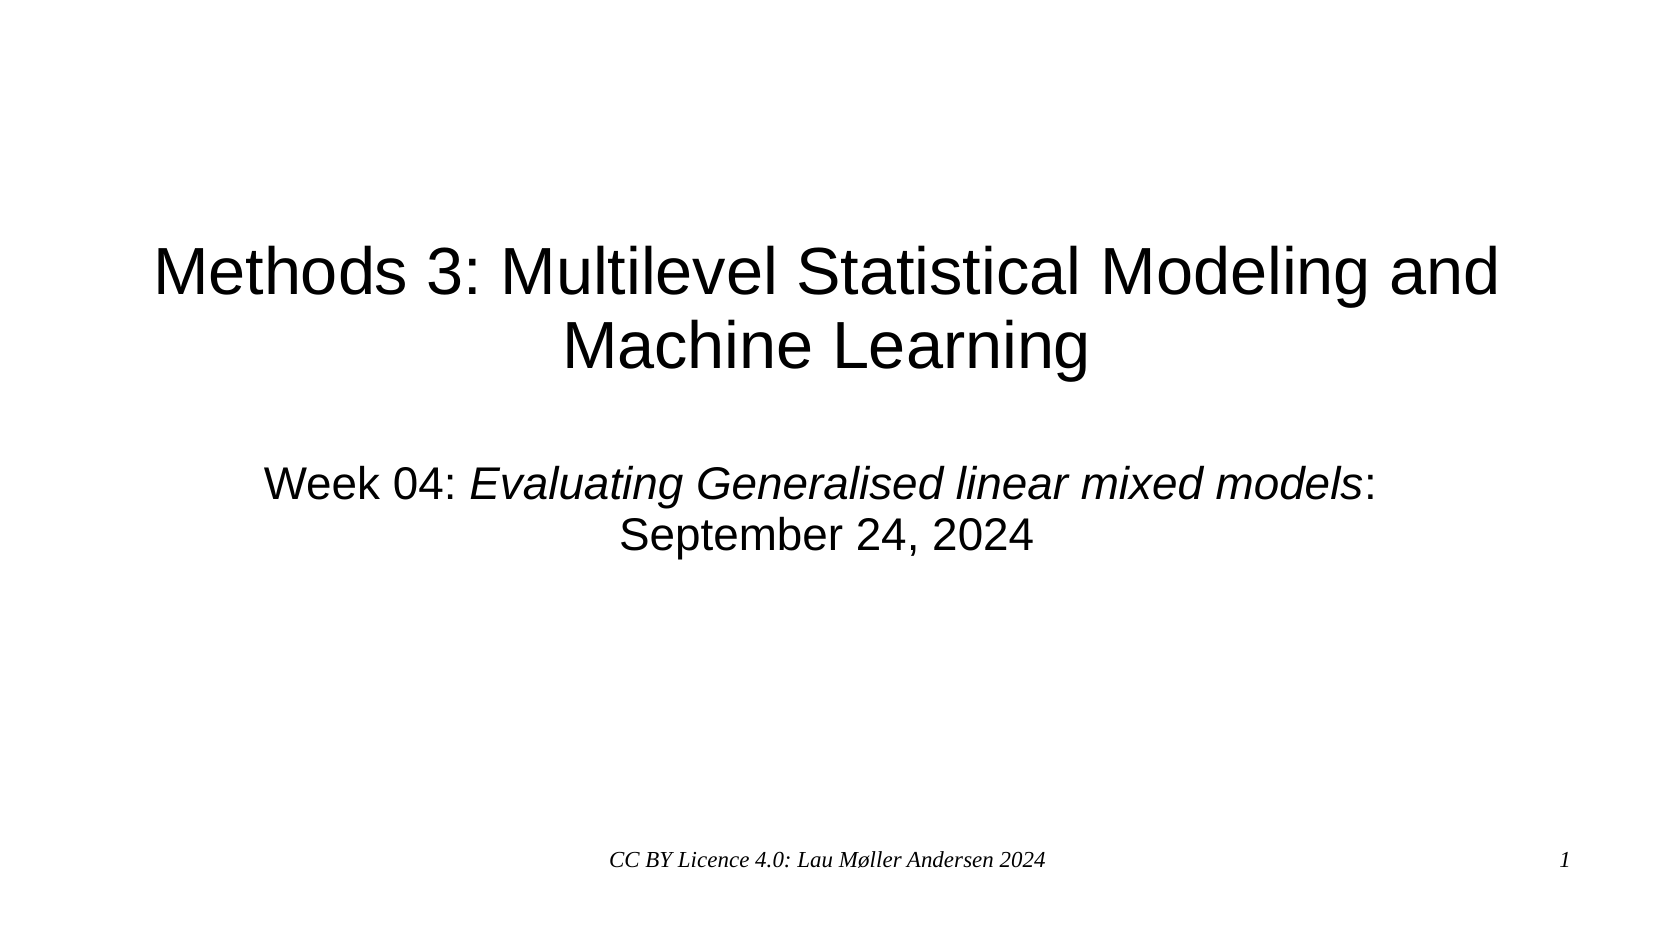

# Methods 3: Multilevel Statistical Modeling and Machine Learning
Week 04: Evaluating Generalised linear mixed models:
September 24, 2024
CC BY Licence 4.0: Lau Møller Andersen 2024
1